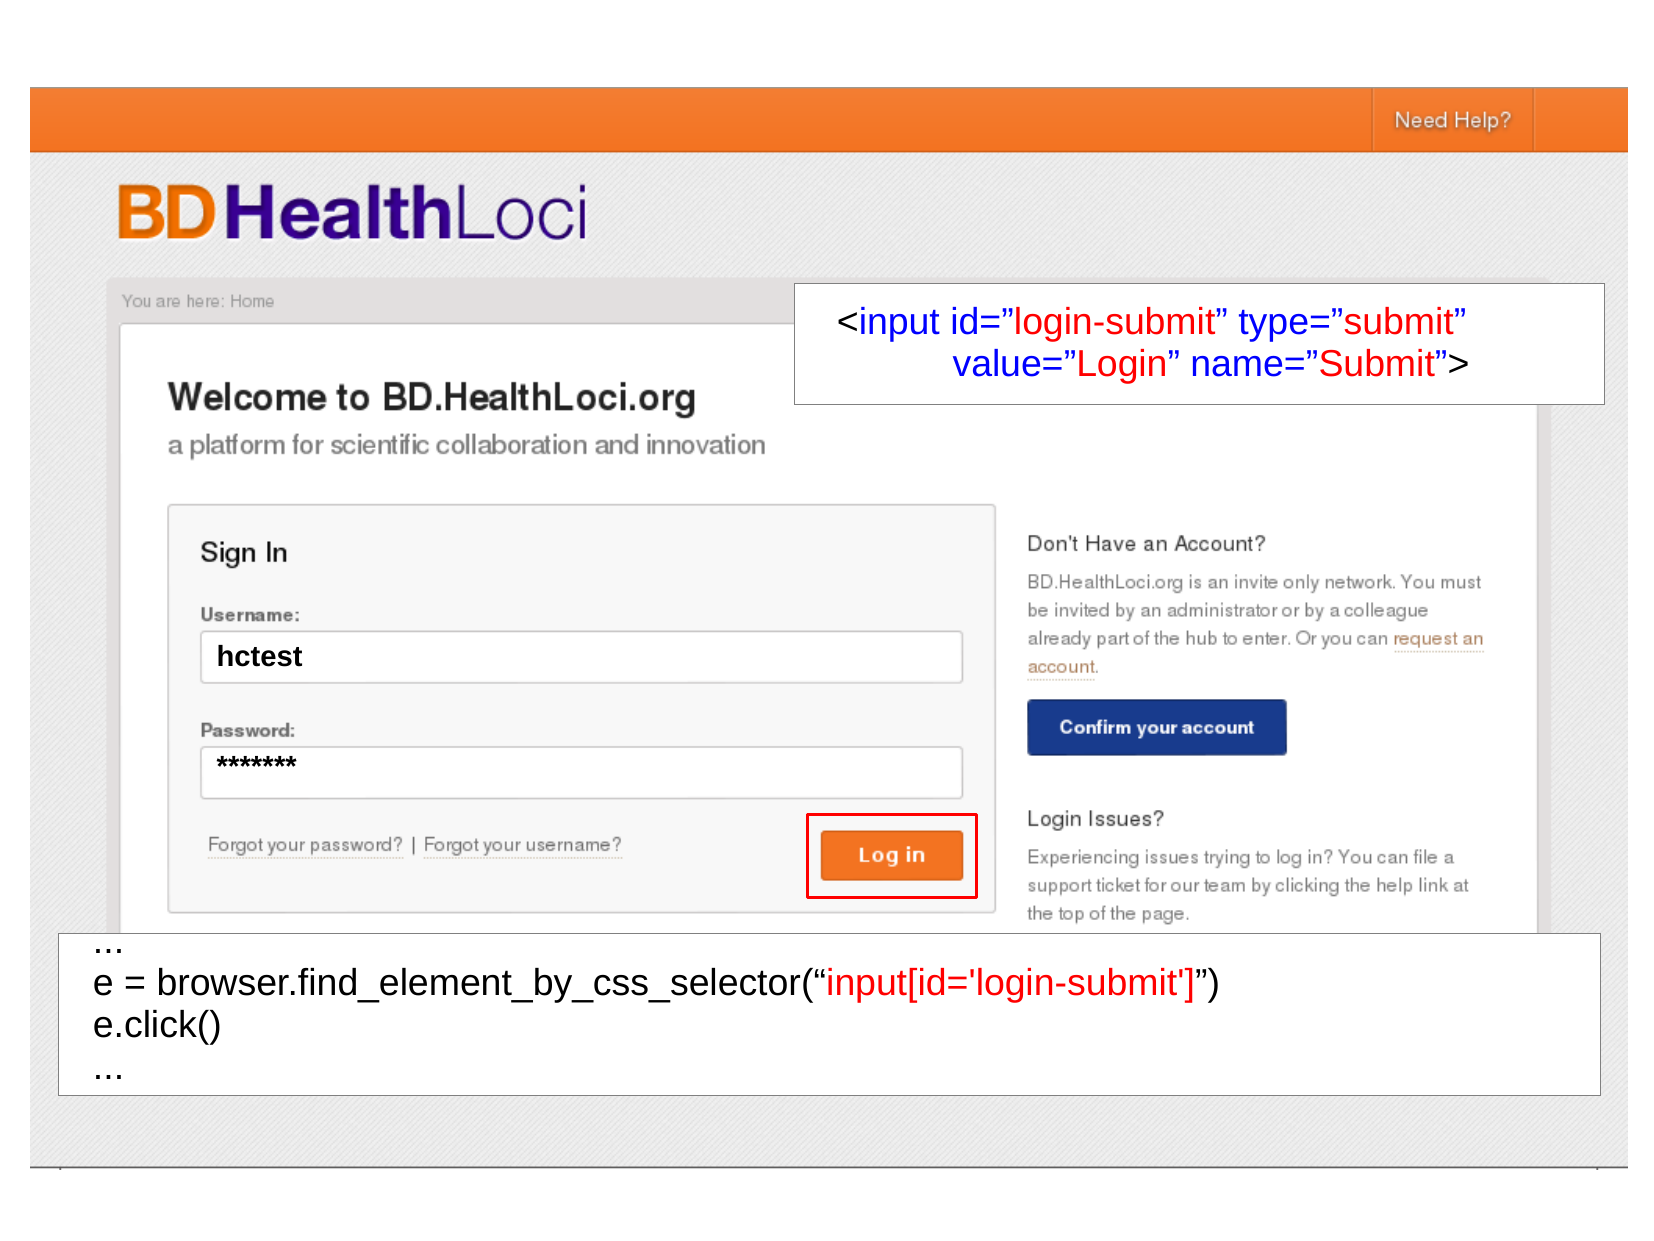

<input id=”login-submit” type=”submit”
 value=”Login” name=”Submit”>
hctest
*******
...
e = browser.find_element_by_css_selector(“input[id='login-submit']”)
e.click()
...